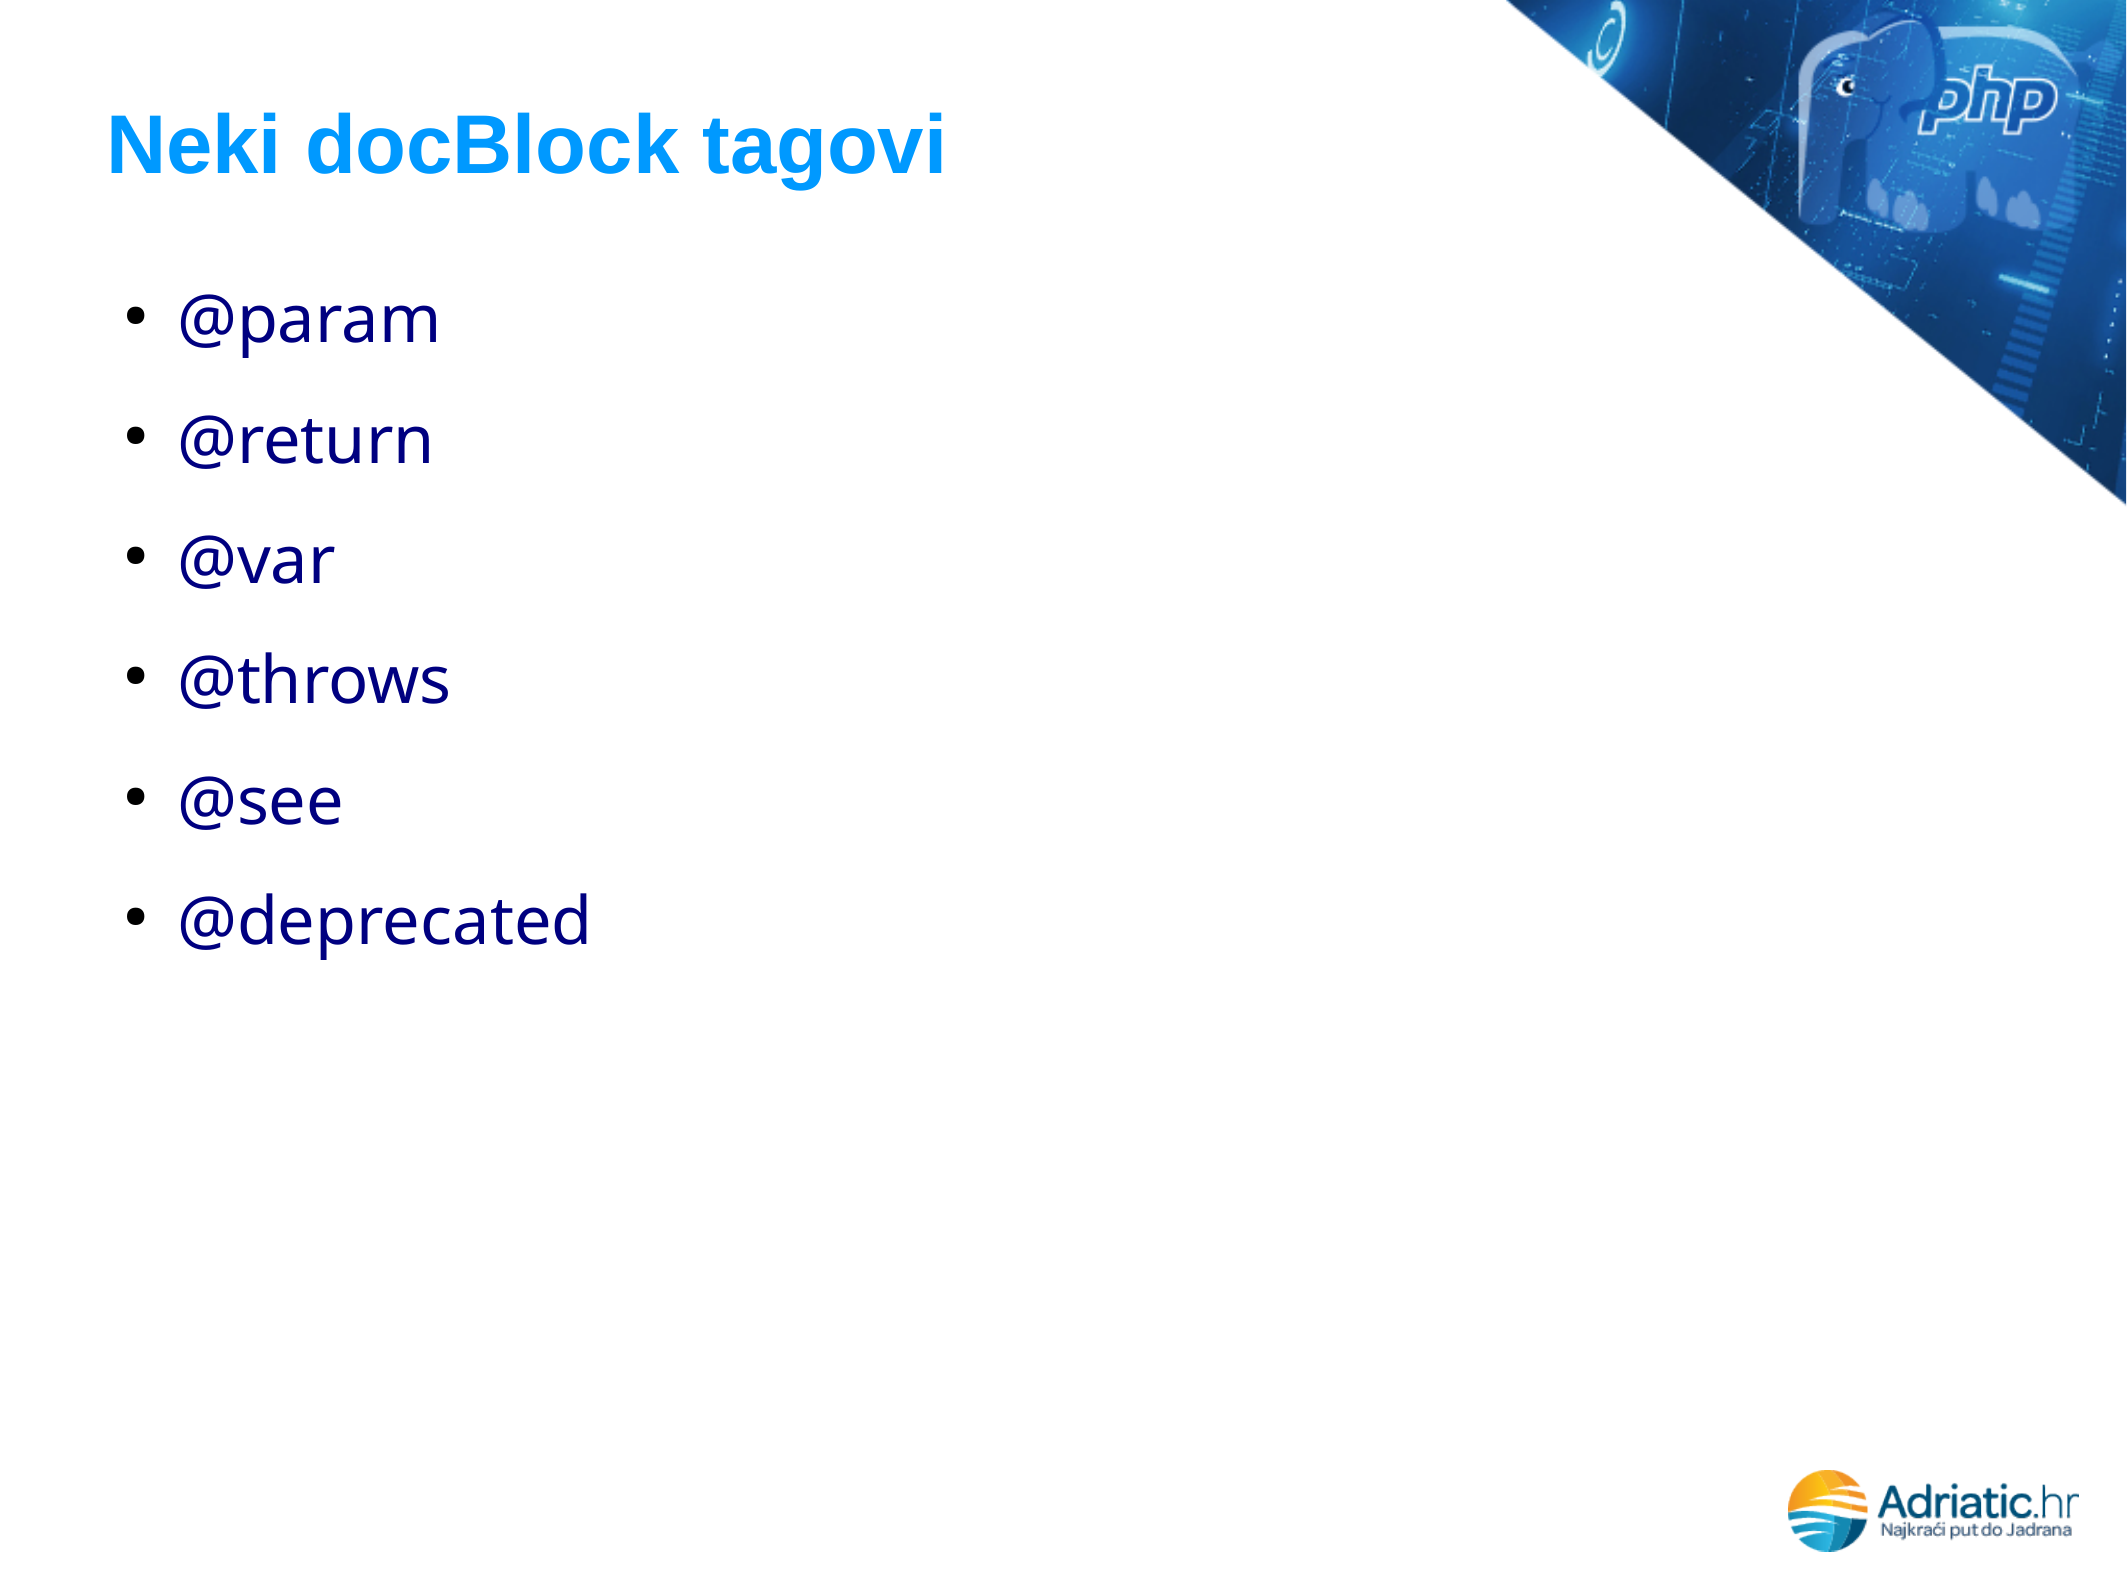

# Neki docBlock tagovi
@param
@return
@var
@throws
@see
@deprecated